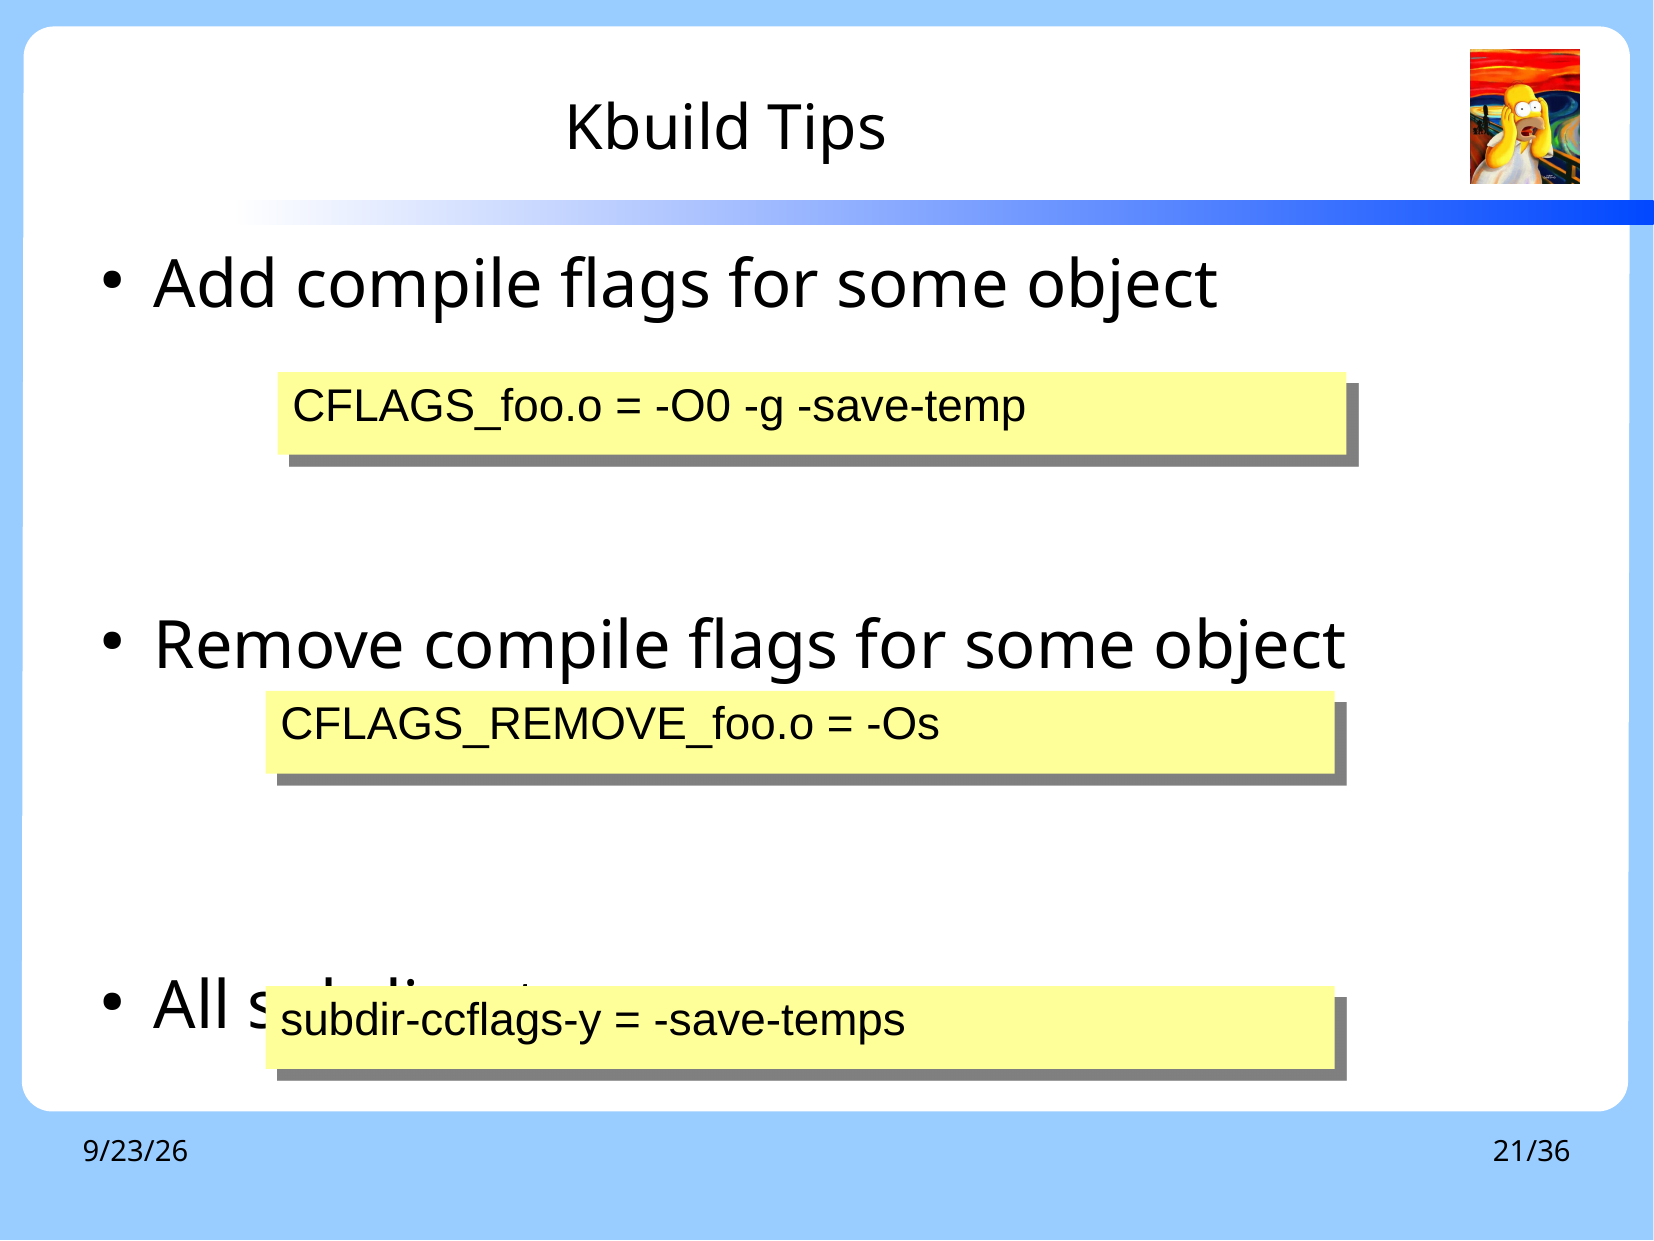

# Kbuild Tips
Add compile flags for some object
Remove compile flags for some object
All subdirectory
CFLAGS_foo.o = -O0 -g -save-temp
CFLAGS_REMOVE_foo.o = -Os
subdir-ccflags-y = -save-temps
21